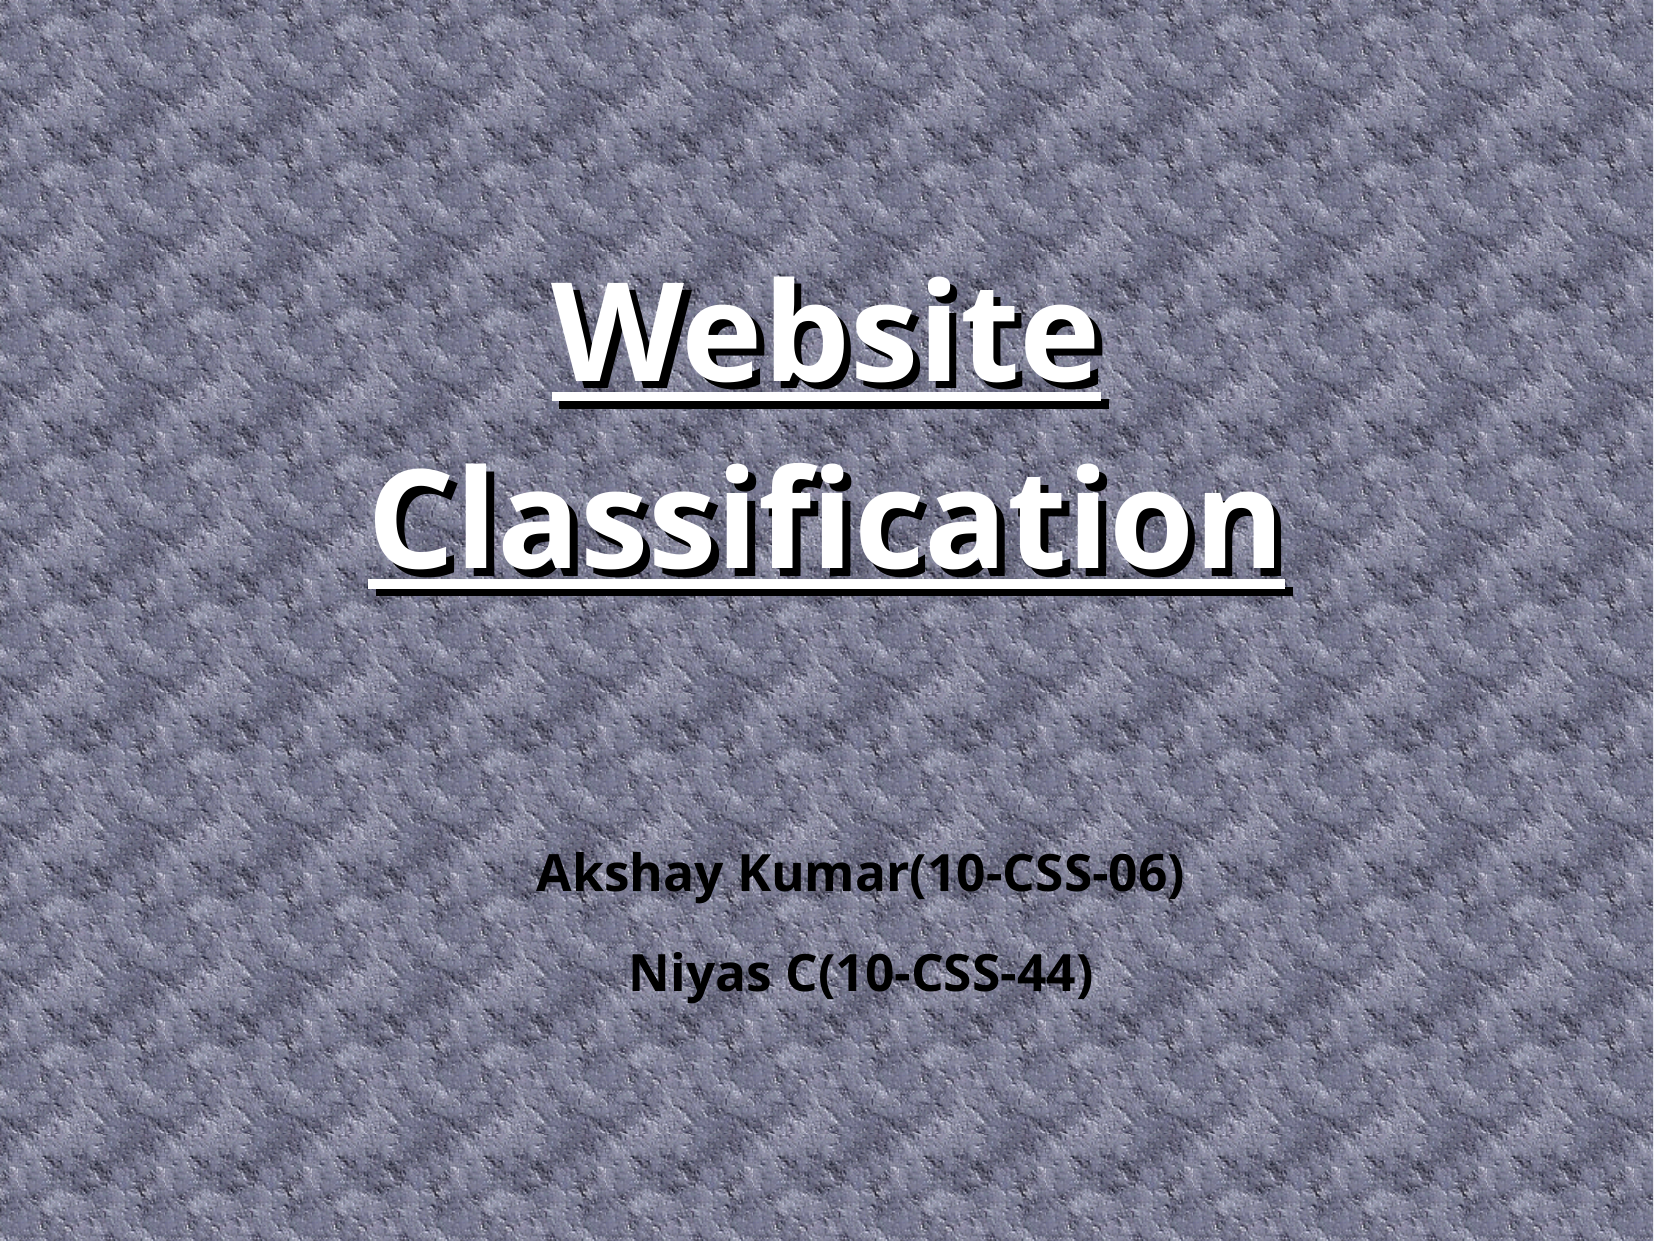

# Website Classification
Akshay Kumar(10-CSS-06)
Niyas C(10-CSS-44)